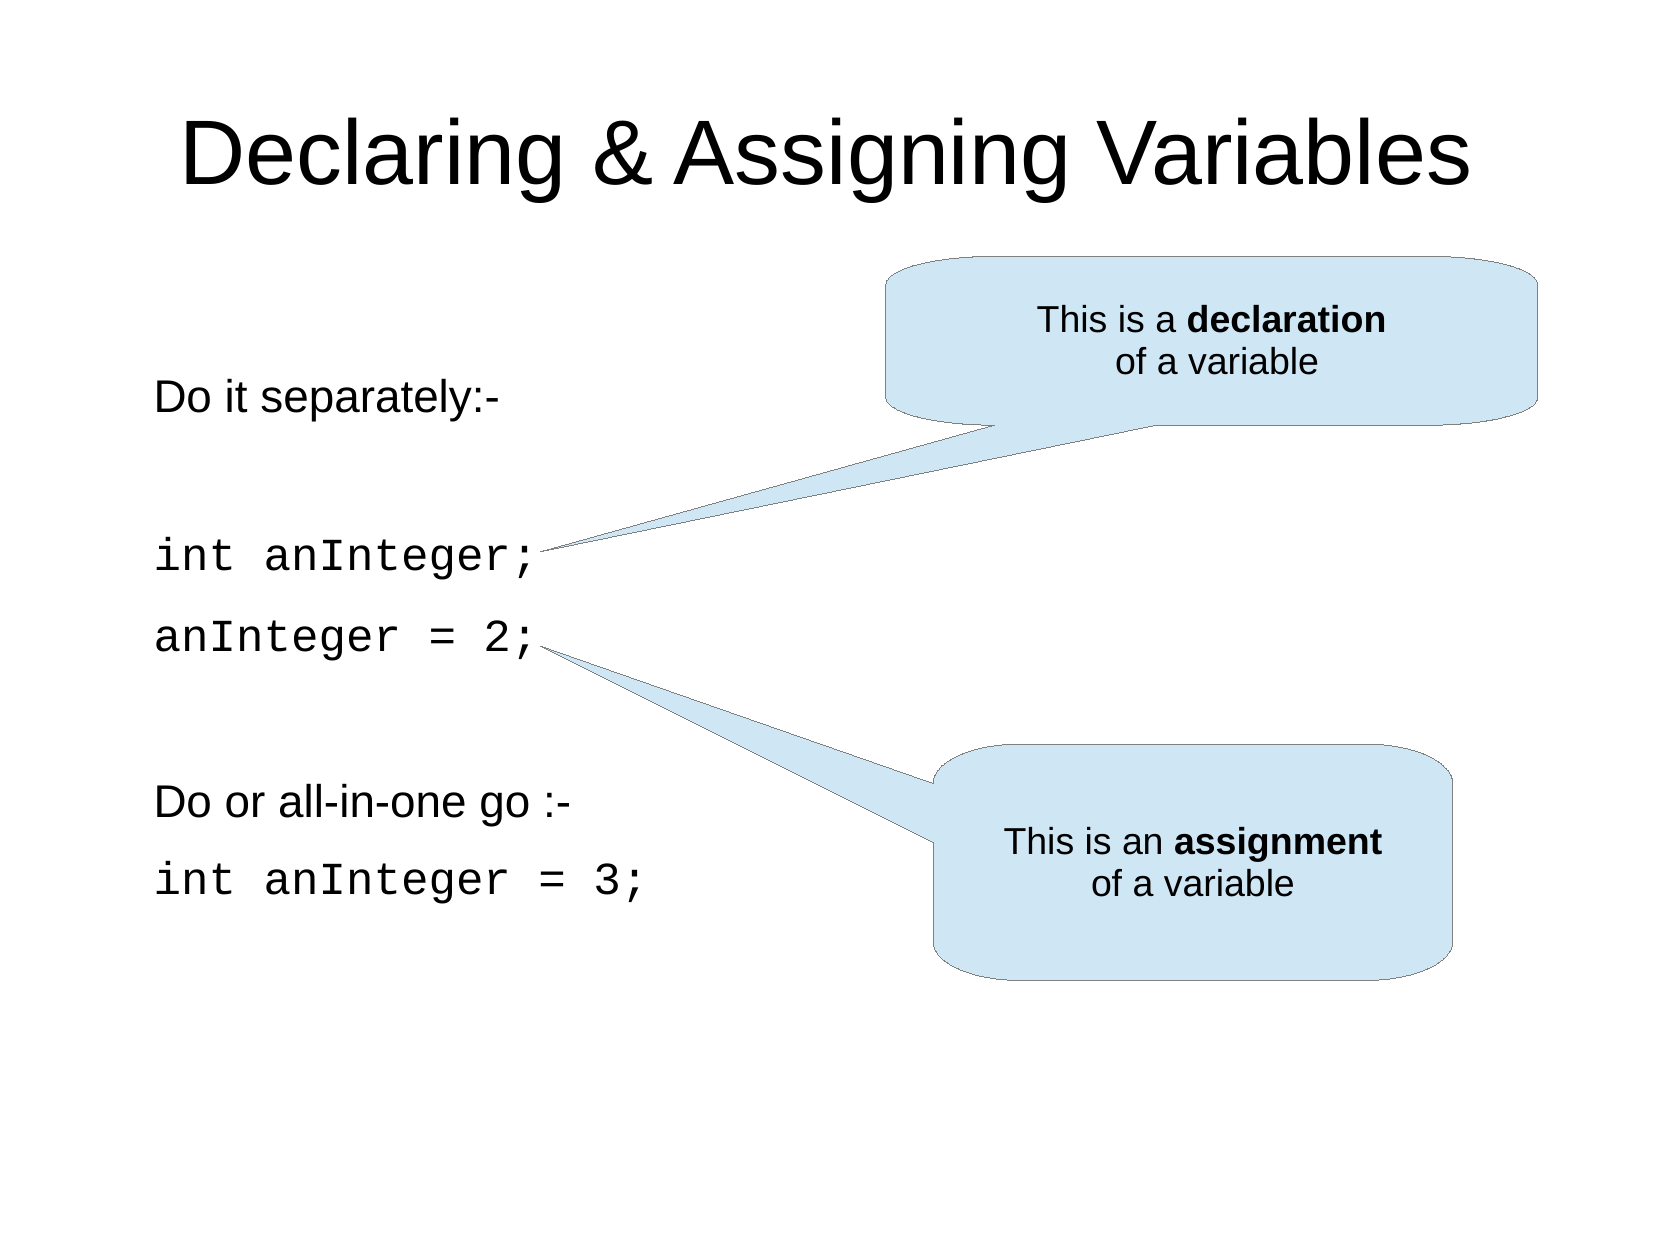

# Declaring & Assigning Variables
This is a declaration
 of a variable
Do it separately:-
int anInteger;
anInteger = 2;
Do or all-in-one go :-
int anInteger = 3;
This is an assignment
of a variable